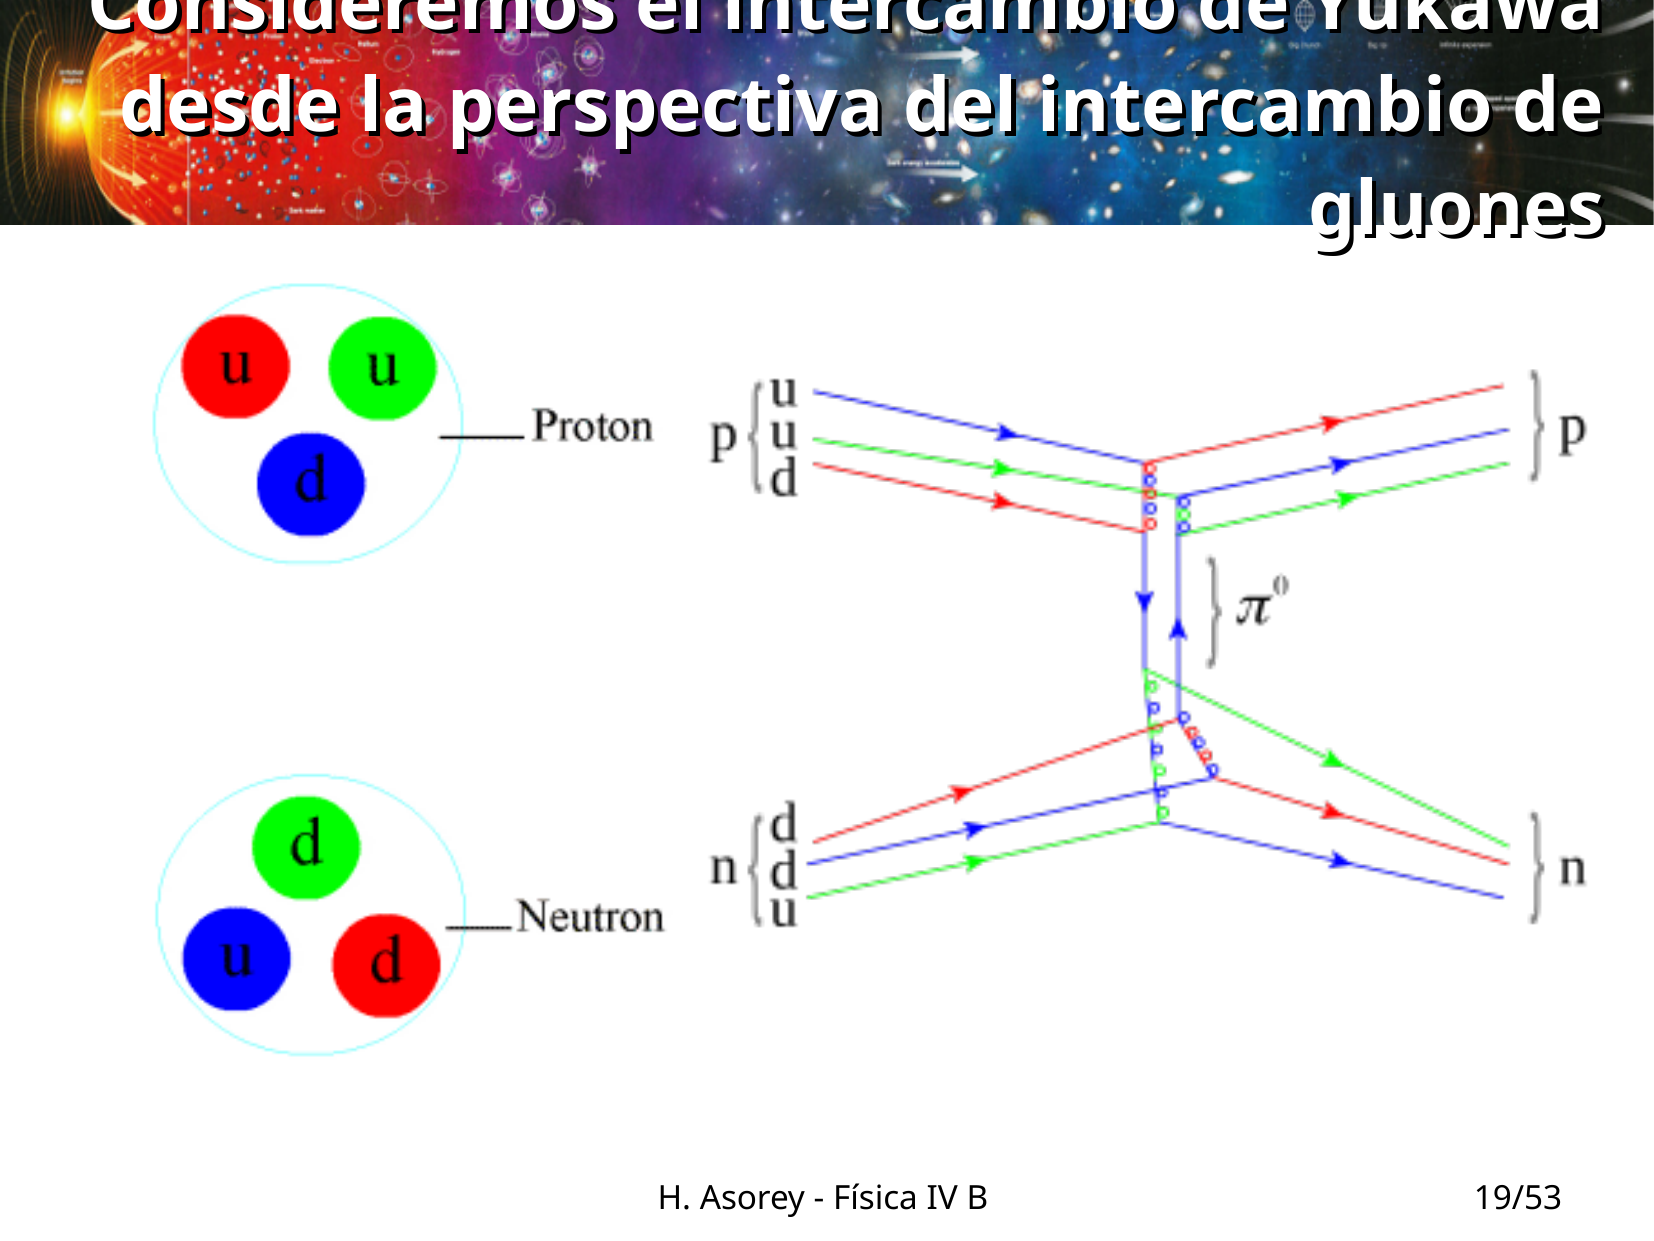

# Consideremos el intercambio de Yukawa desde la perspectiva del intercambio de gluones
H. Asorey - Física IV B
19